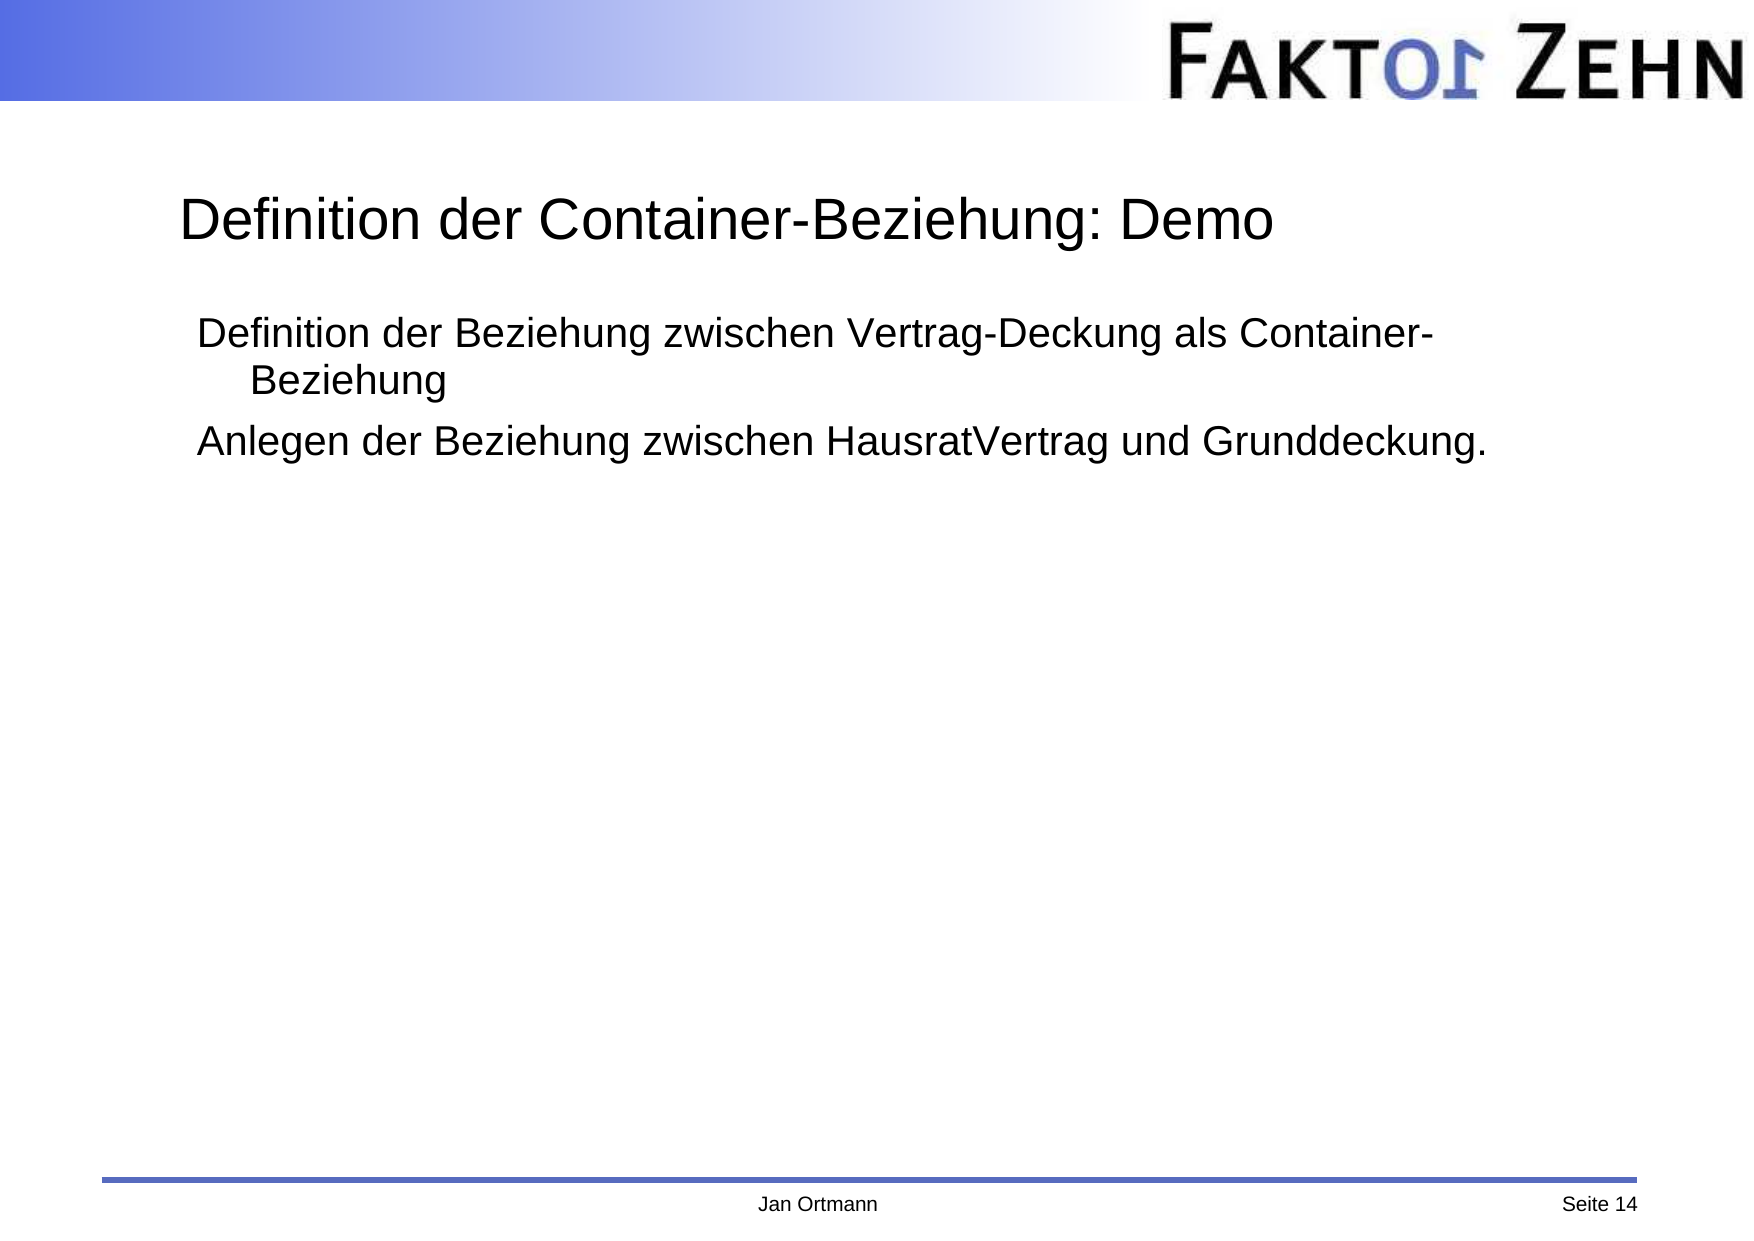

# Definition der Container-Beziehung: Demo
Definition der Beziehung zwischen Vertrag-Deckung als Container-Beziehung
Anlegen der Beziehung zwischen HausratVertrag und Grunddeckung.